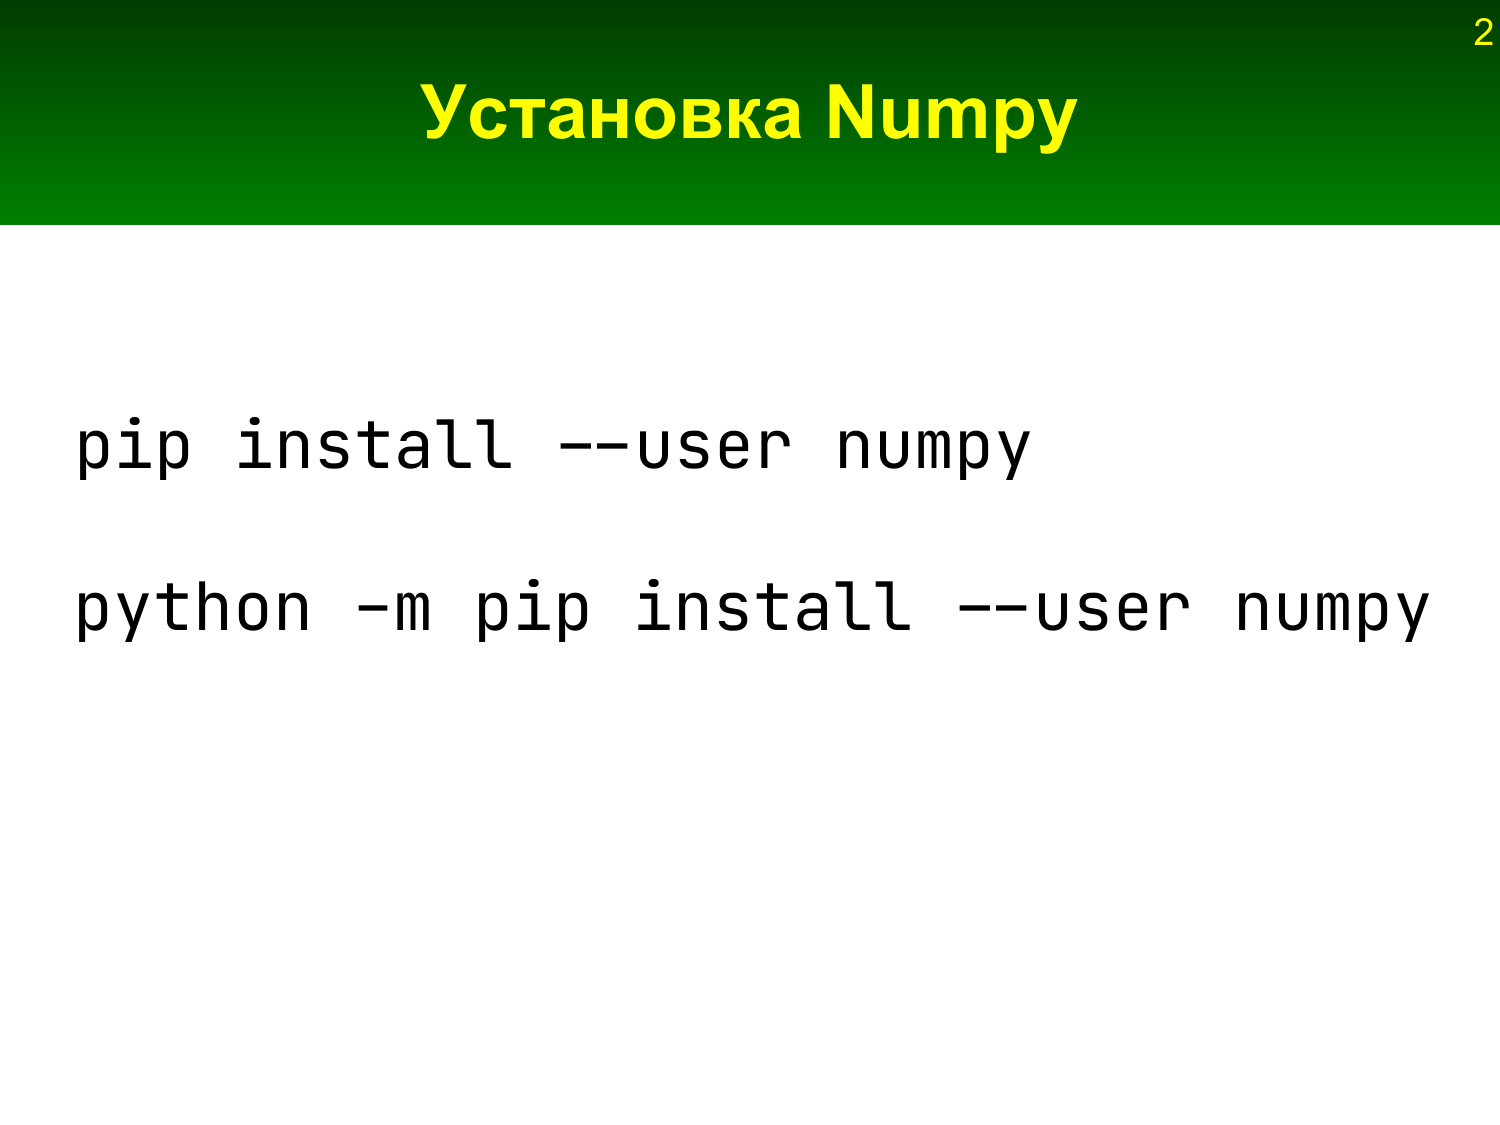

# Установка Numpy
pip install --user numpy
python -m pip install --user numpy